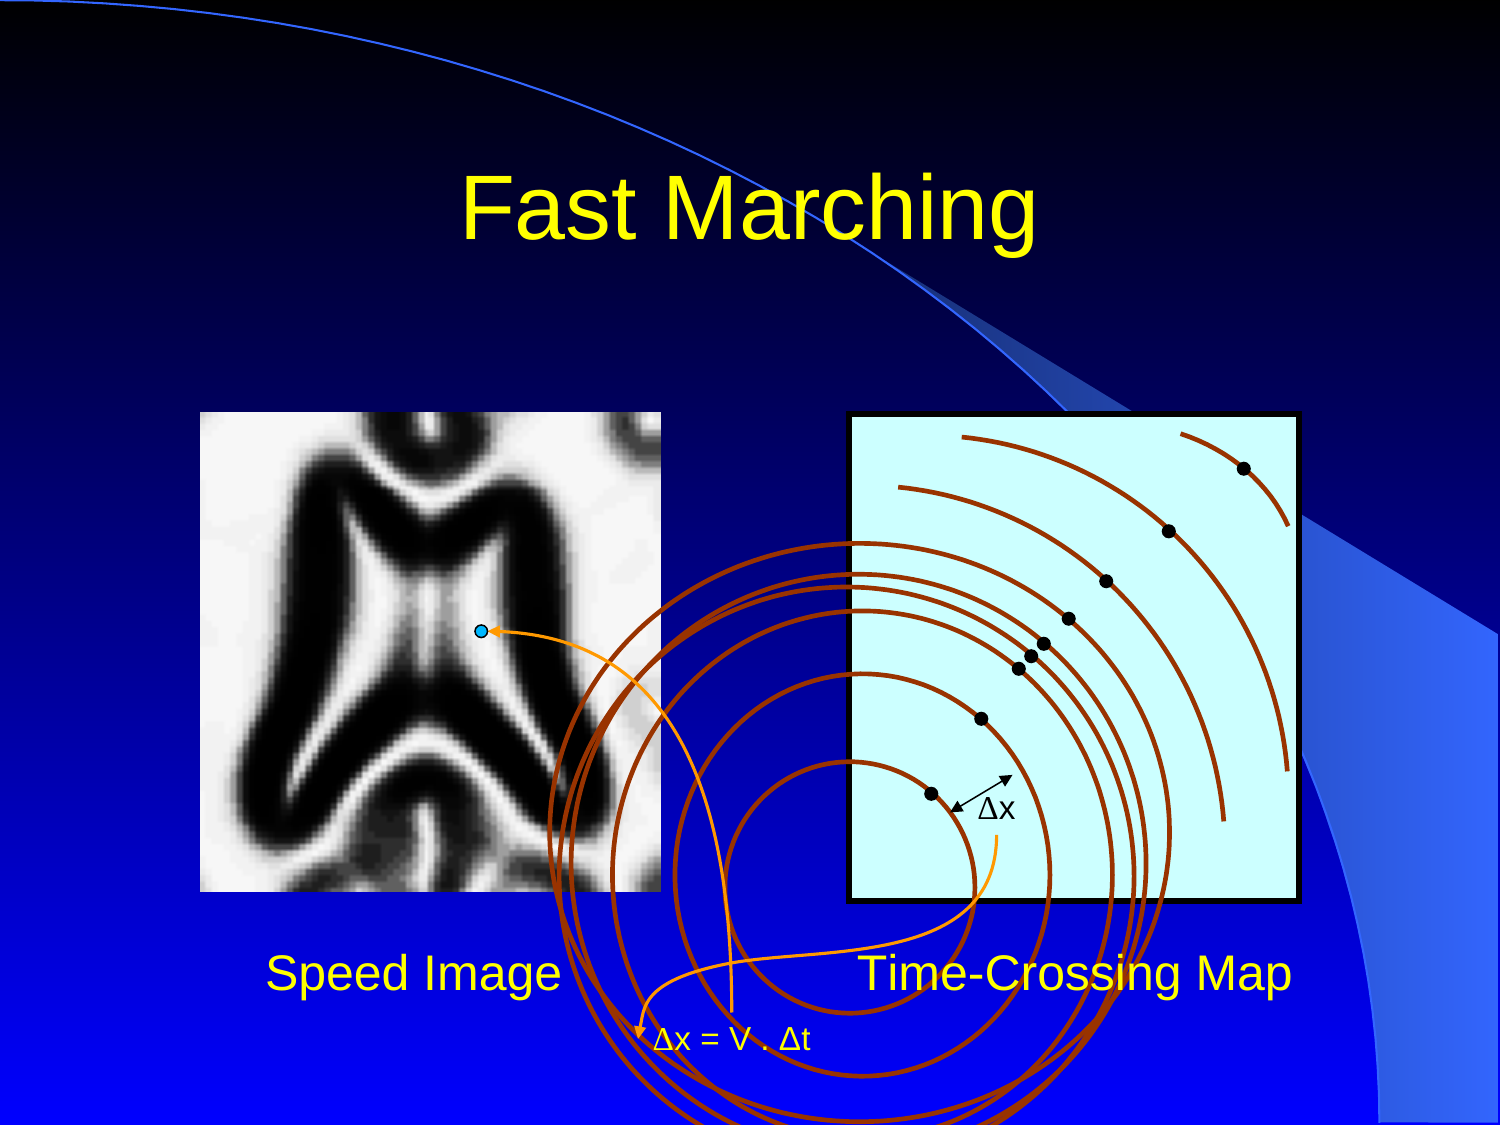

# Fast Marching
Δx
Δx = V . Δt
Speed Image
Time-Crossing Map